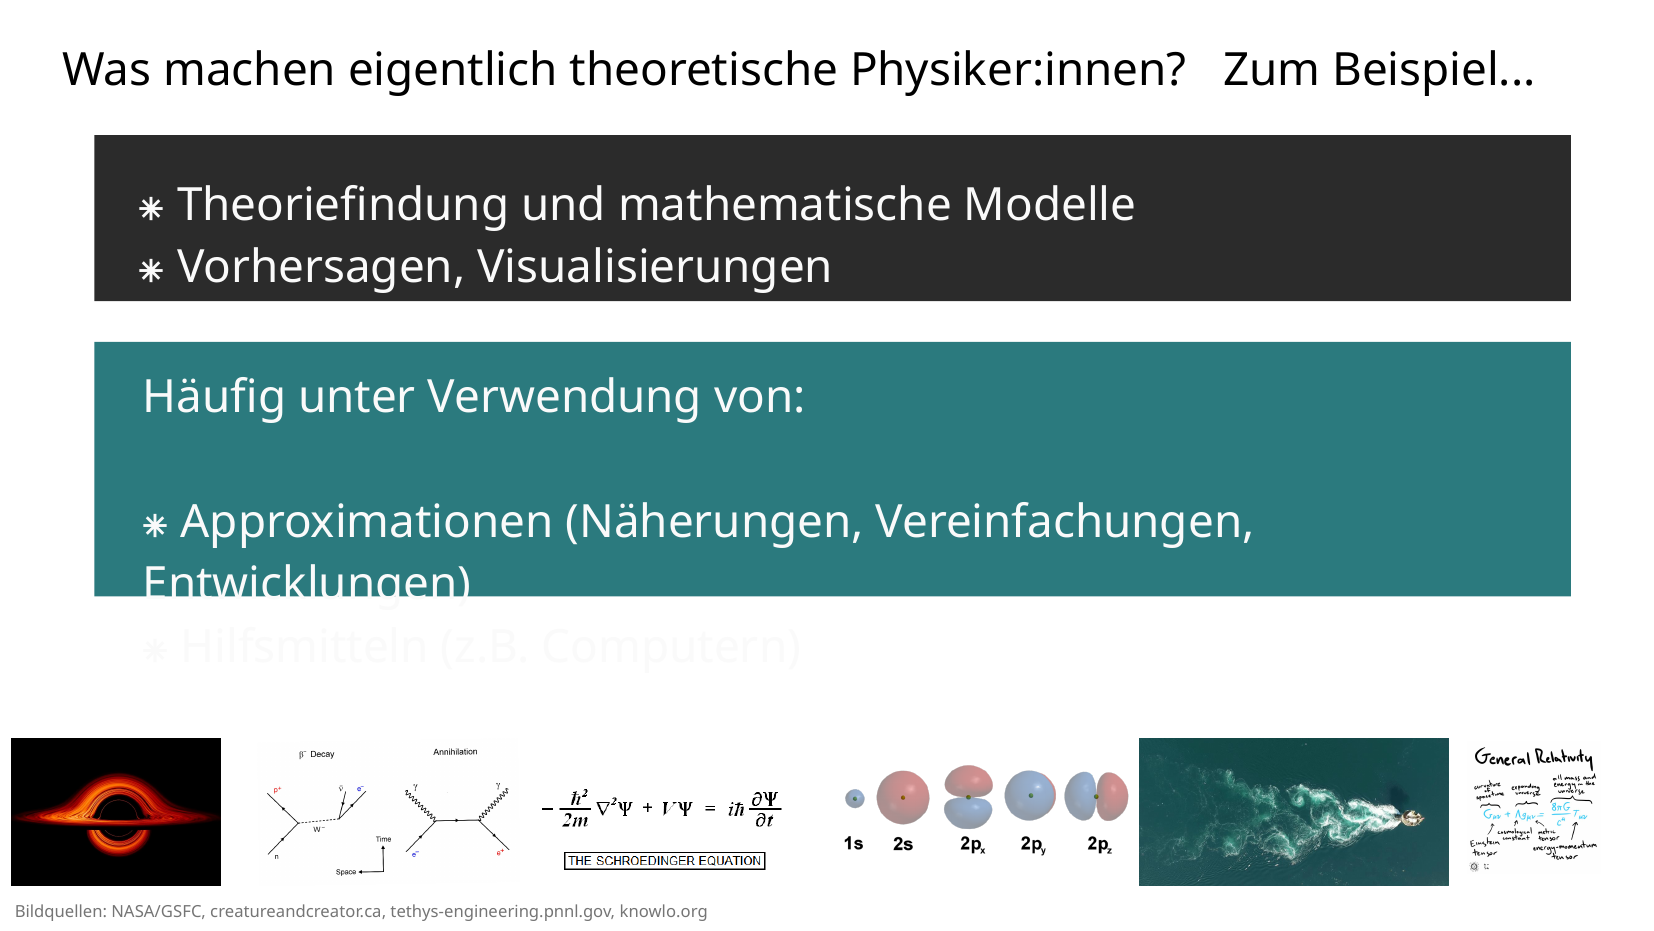

Was machen eigentlich theoretische Physiker:innen? Zum Beispiel...
⁕ Theoriefindung und mathematische Modelle
⁕ Vorhersagen, Visualisierungen
Häufig unter Verwendung von:
⁕ Approximationen (Näherungen, Vereinfachungen, Entwicklungen)
⁕ Hilfsmitteln (z.B. Computern)
Bildquellen: NASA/GSFC, creatureandcreator.ca, tethys-engineering.pnnl.gov, knowlo.org